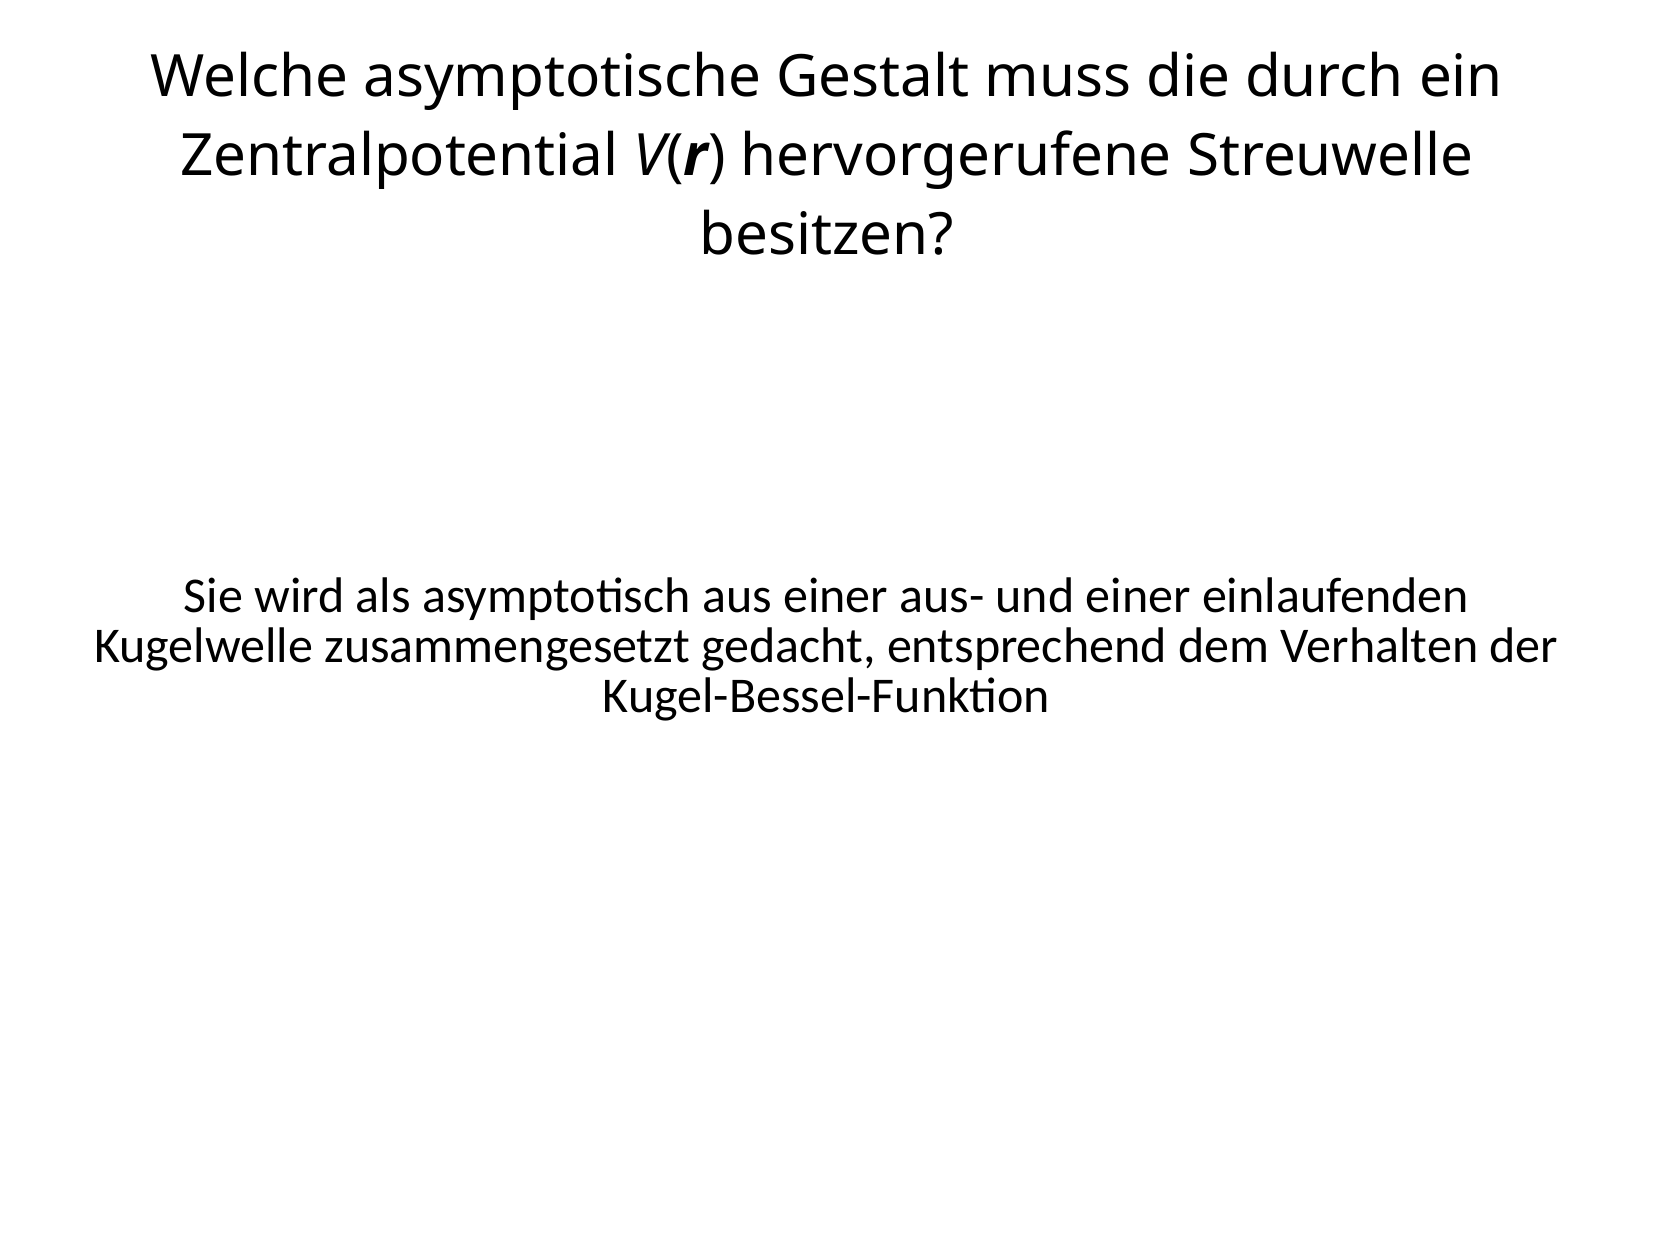

# Welche asymptotische Gestalt muss die durch ein Zentralpotential V(r) hervorgerufene Streuwelle besitzen?
Sie wird als asymptotisch aus einer aus- und einer einlaufenden Kugelwelle zusammengesetzt gedacht, entsprechend dem Verhalten der Kugel-Bessel-Funktion